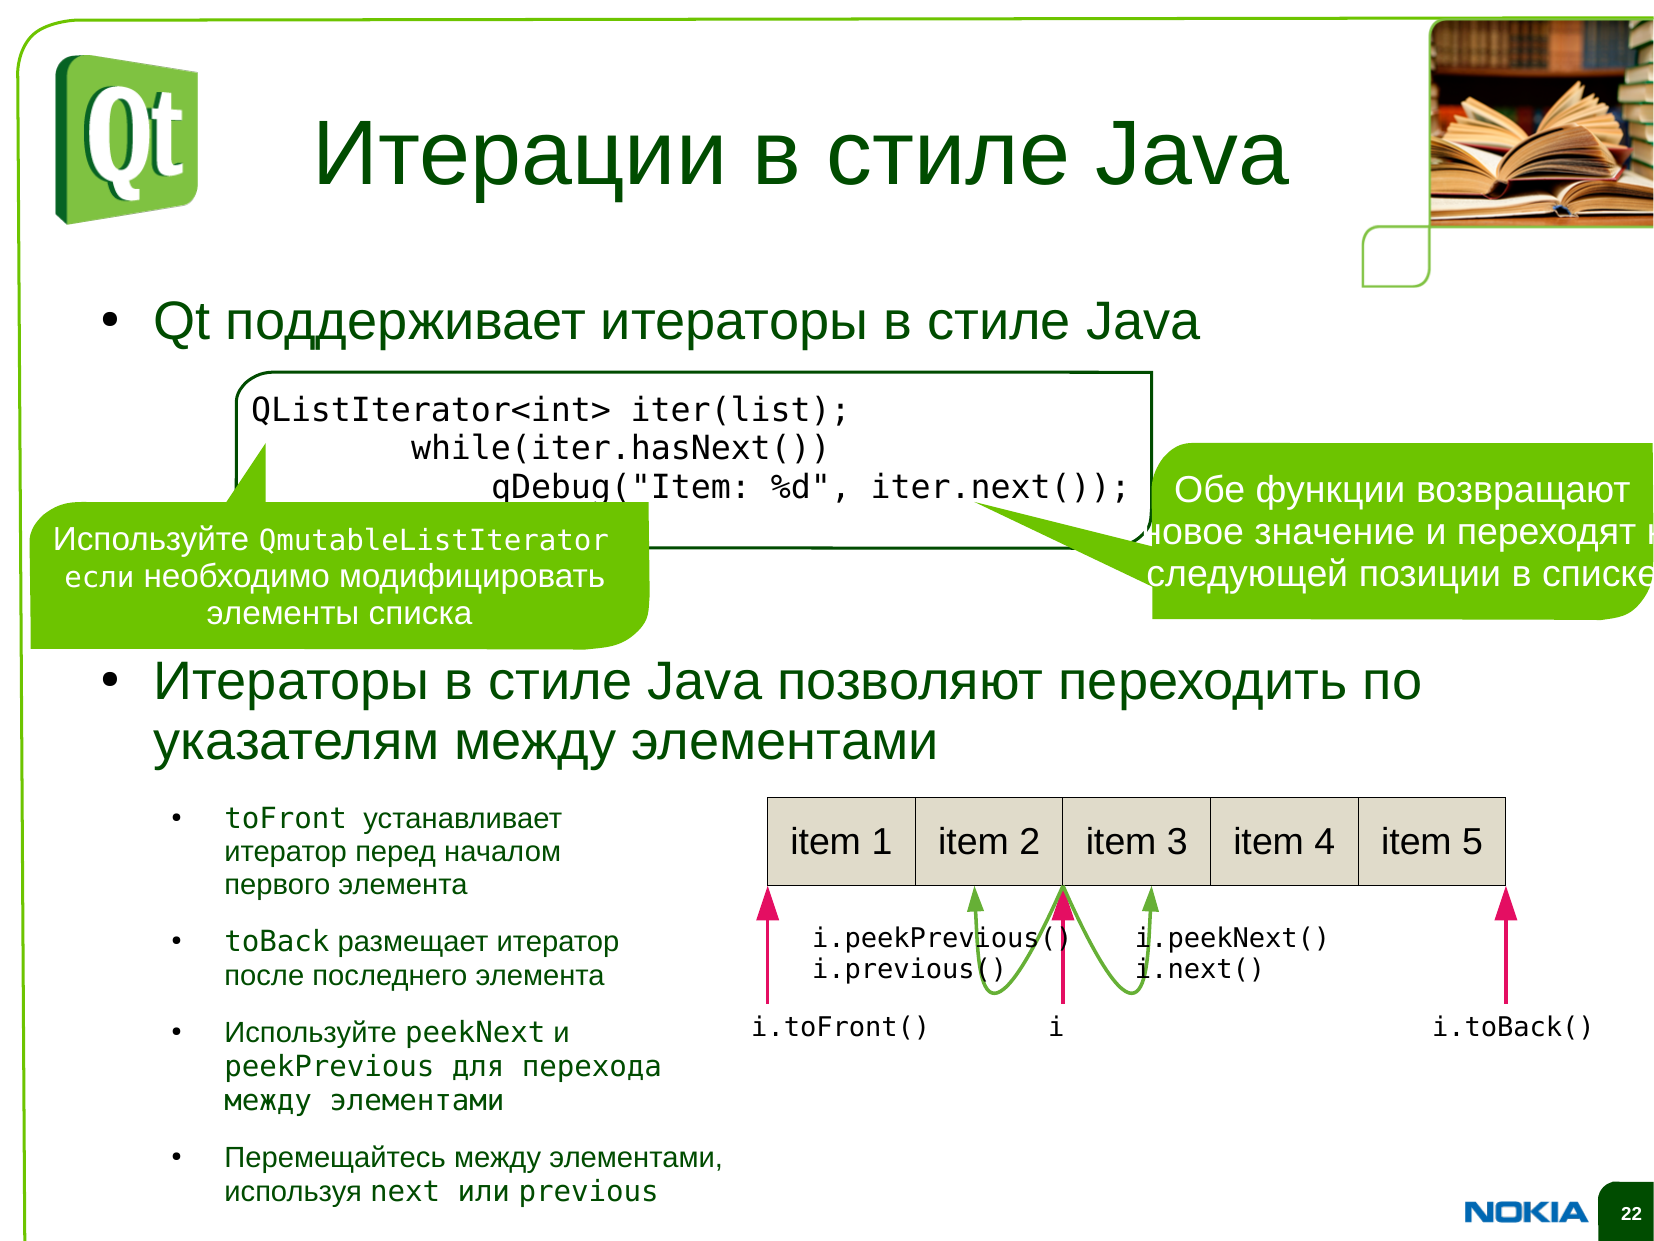

# Итерации в стиле Java
Qt поддерживает итераторы в стиле Java
Итераторы в стиле Java позволяют переходить по указателям между элементами
toFront устанавливает
итератор перед началом
первого элемента
toBack размещает итератор
после последнего элемента
Используйте peekNext и
peekPrevious для перехода
между элементами
Перемещайтесь между элементами,
используя next или previous
QListIterator<int> iter(list);
 while(iter.hasNext())
 qDebug("Item: %d", iter.next());
Обе функции возвращают
новое значение и переходят к
следующей позиции в списке
Используйте QmutableListIterator
если необходимо модифицировать
элементы списка
item 1
item 2
item 3
item 4
item 5
i.peekPrevious()
i.previous()
i.peekNext()
i.next()
i.toFront()
i
i.toBack()